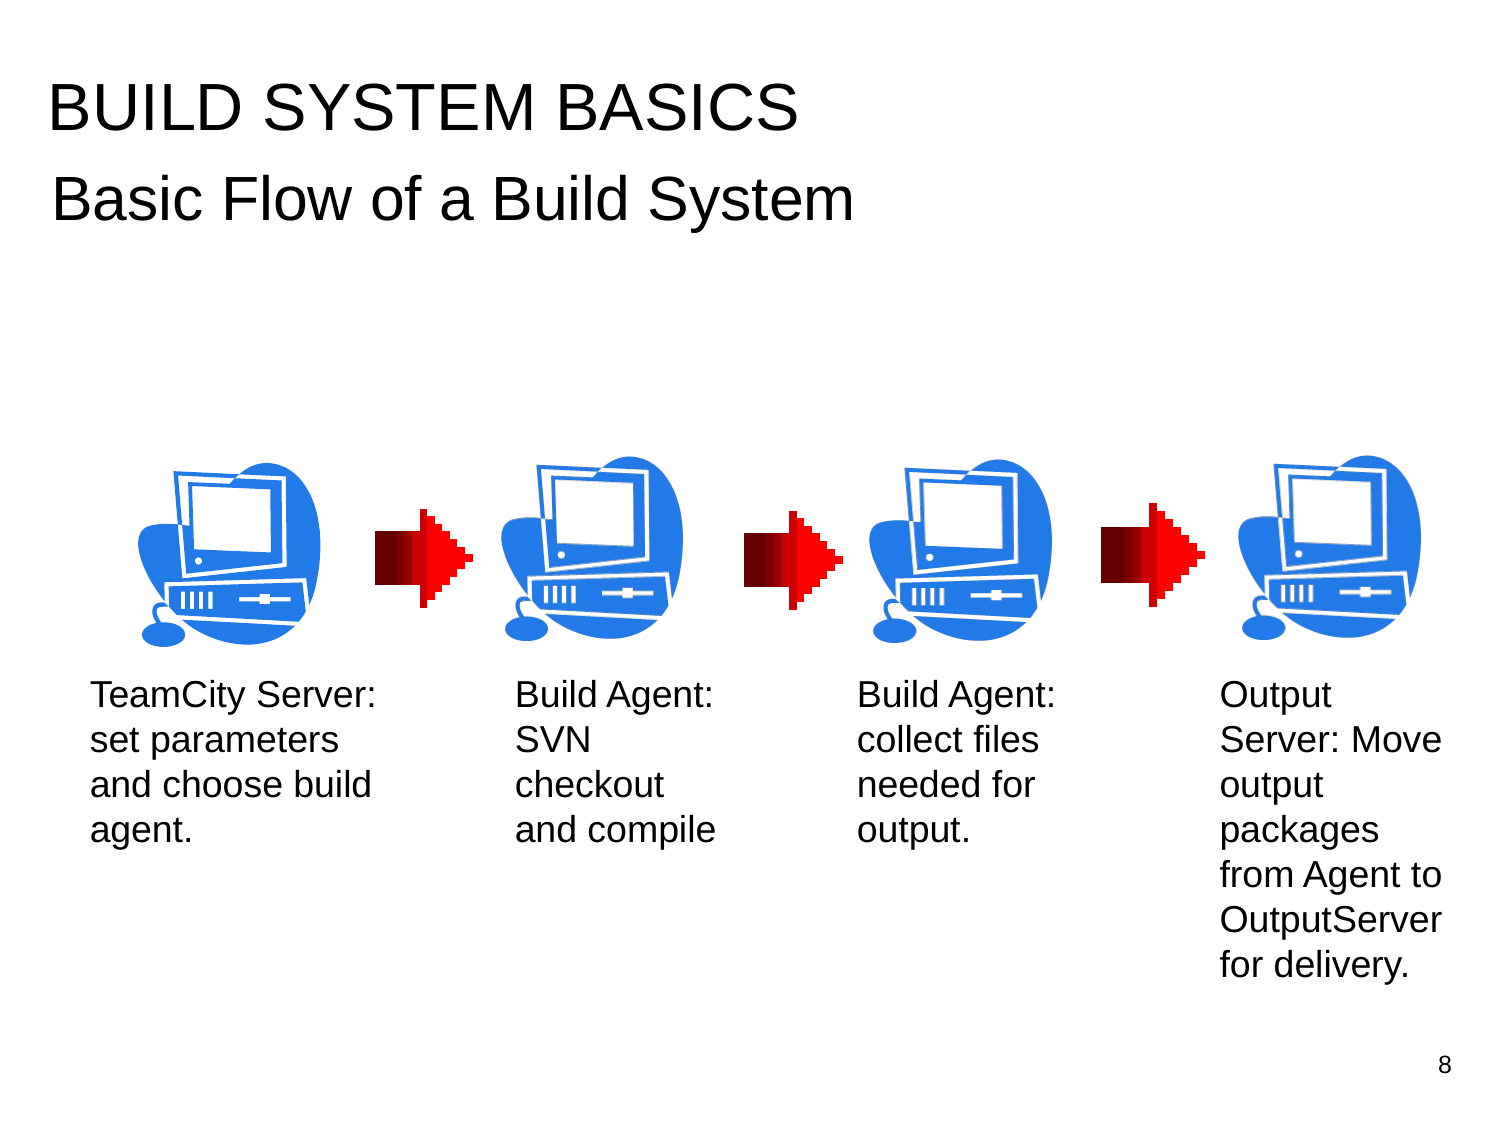

# Build system basics
Basic Flow of a Build System
TeamCity Server: set parameters and choose build agent.
Build Agent: SVN checkout and compile
Build Agent: collect files needed for output.
Output Server: Move output packages from Agent to OutputServer for delivery.